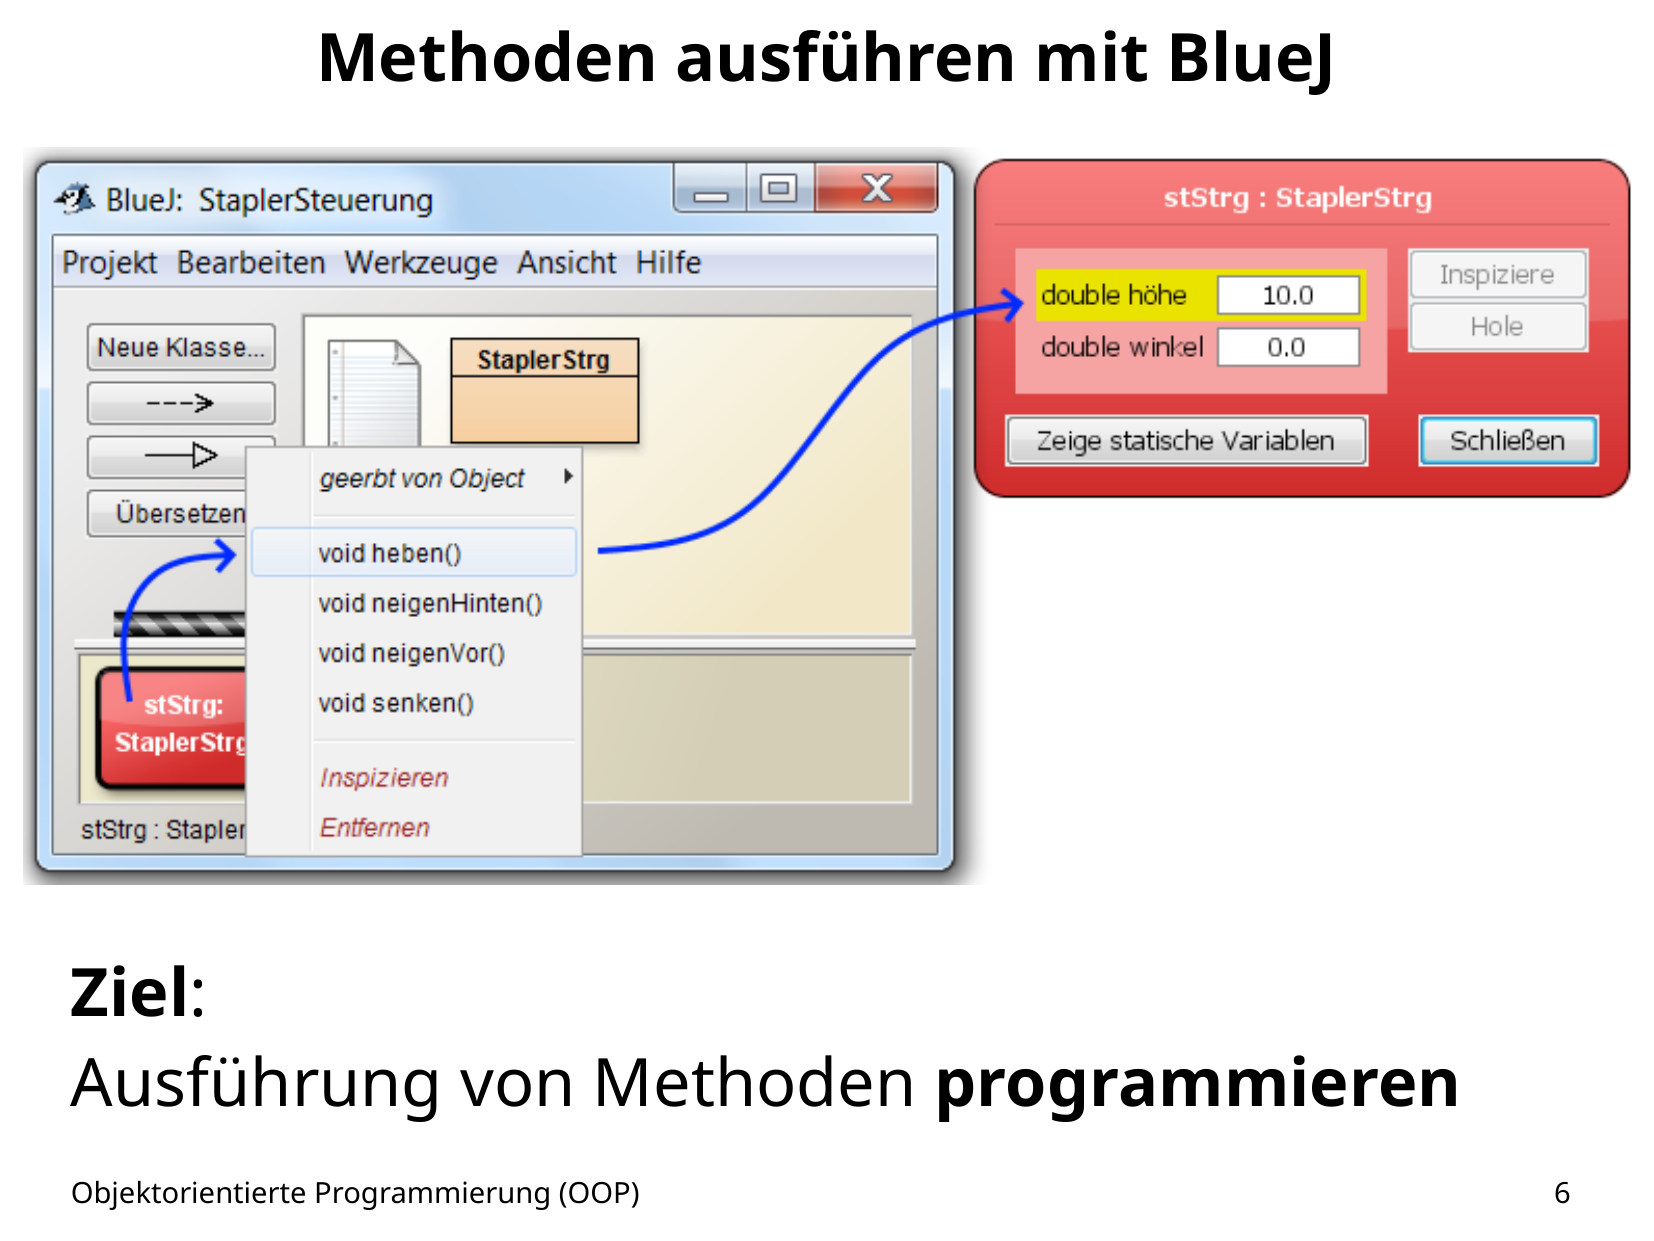

# Methoden ausführen mit BlueJ
Ziel:
Ausführung von Methoden programmieren
Objektorientierte Programmierung (OOP)
6